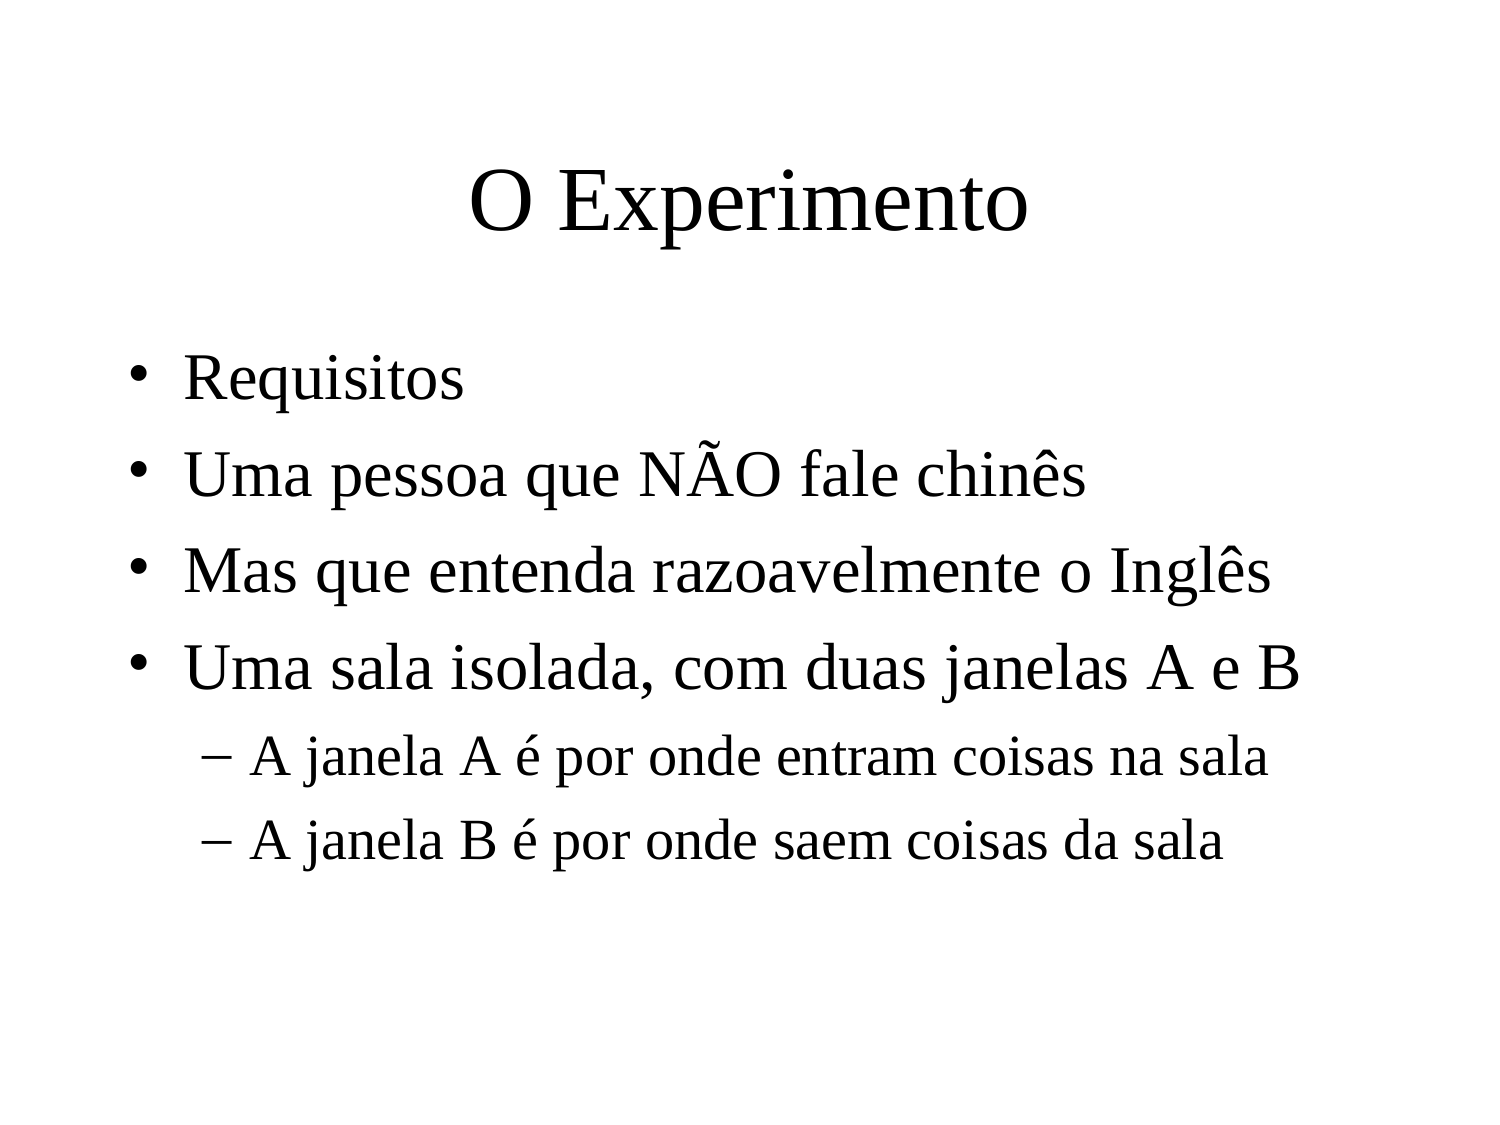

# O Experimento
Requisitos
Uma pessoa que NÃO fale chinês
Mas que entenda razoavelmente o Inglês
Uma sala isolada, com duas janelas A e B
A janela A é por onde entram coisas na sala
A janela B é por onde saem coisas da sala